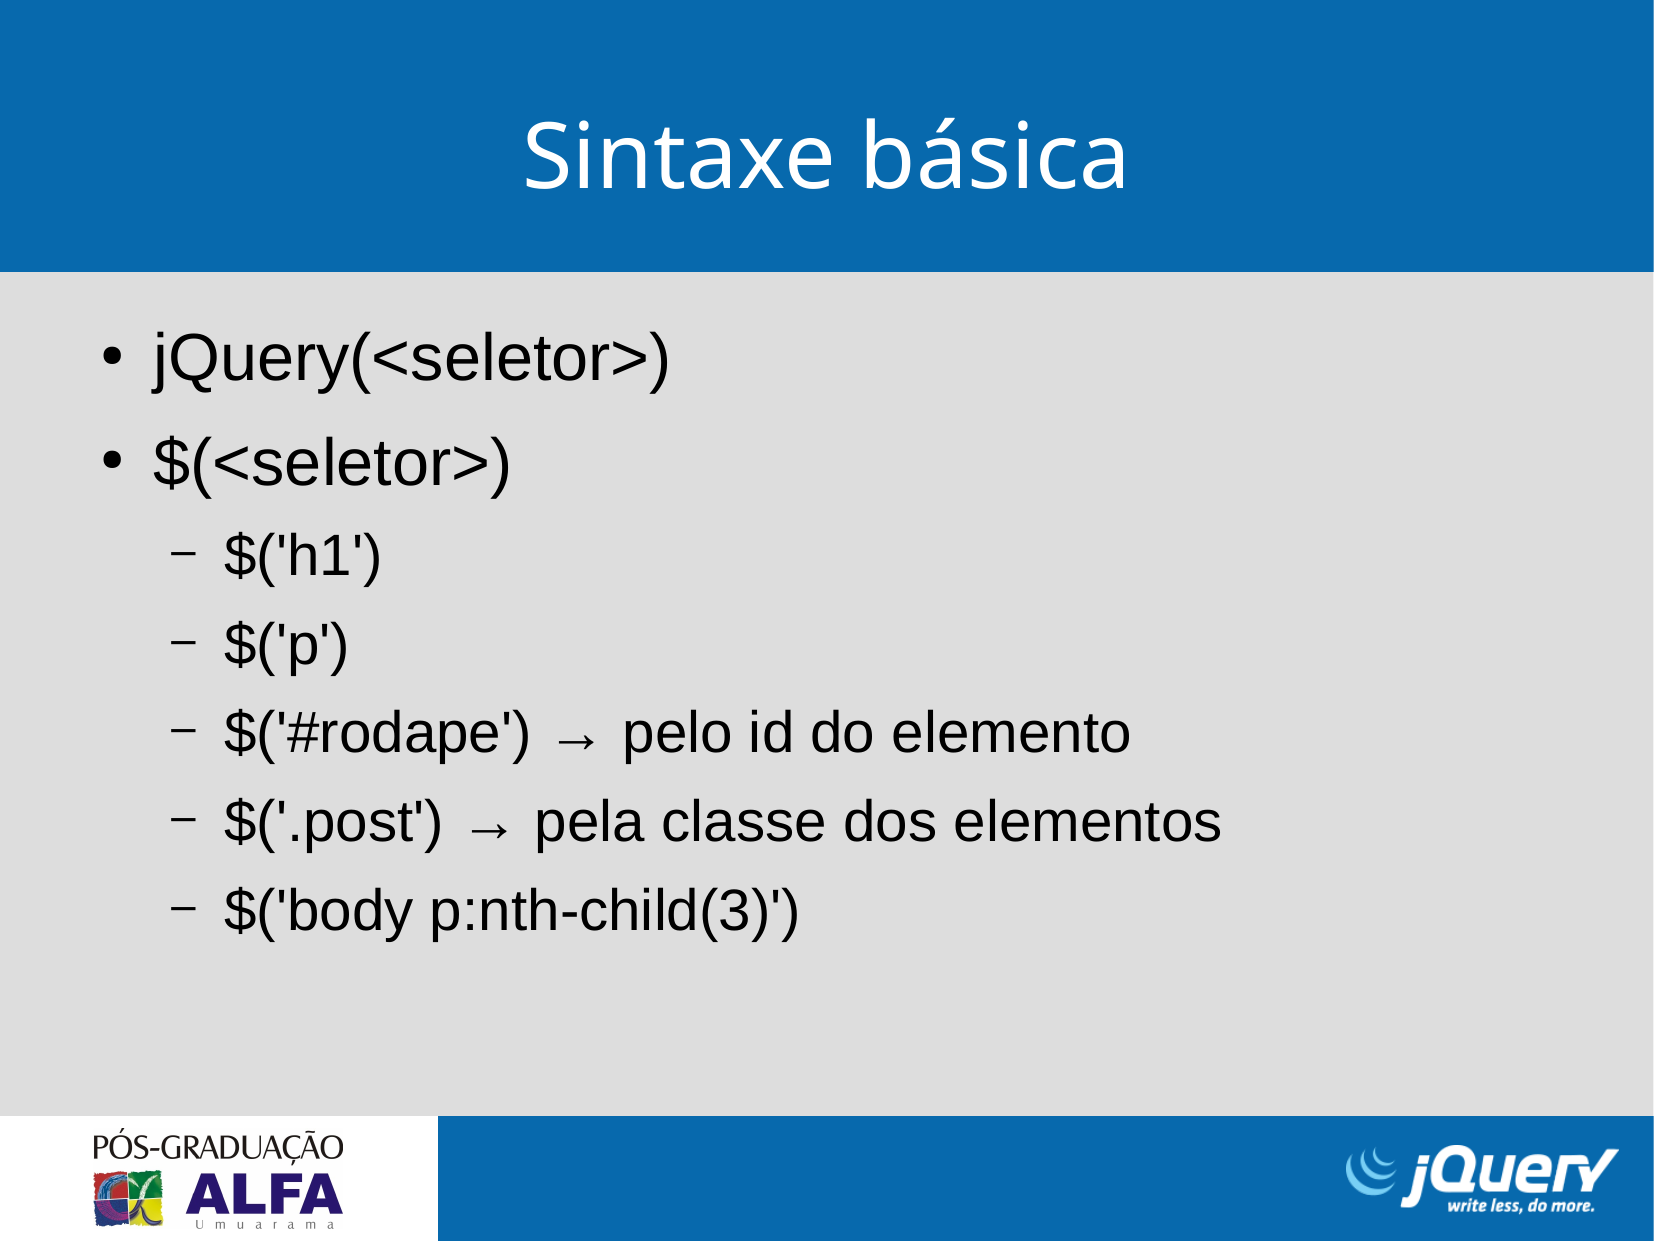

# Sintaxe básica
jQuery(<seletor>)
$(<seletor>)
$('h1')
$('p')
$('#rodape') → pelo id do elemento
$('.post') → pela classe dos elementos
$('body p:nth-child(3)')